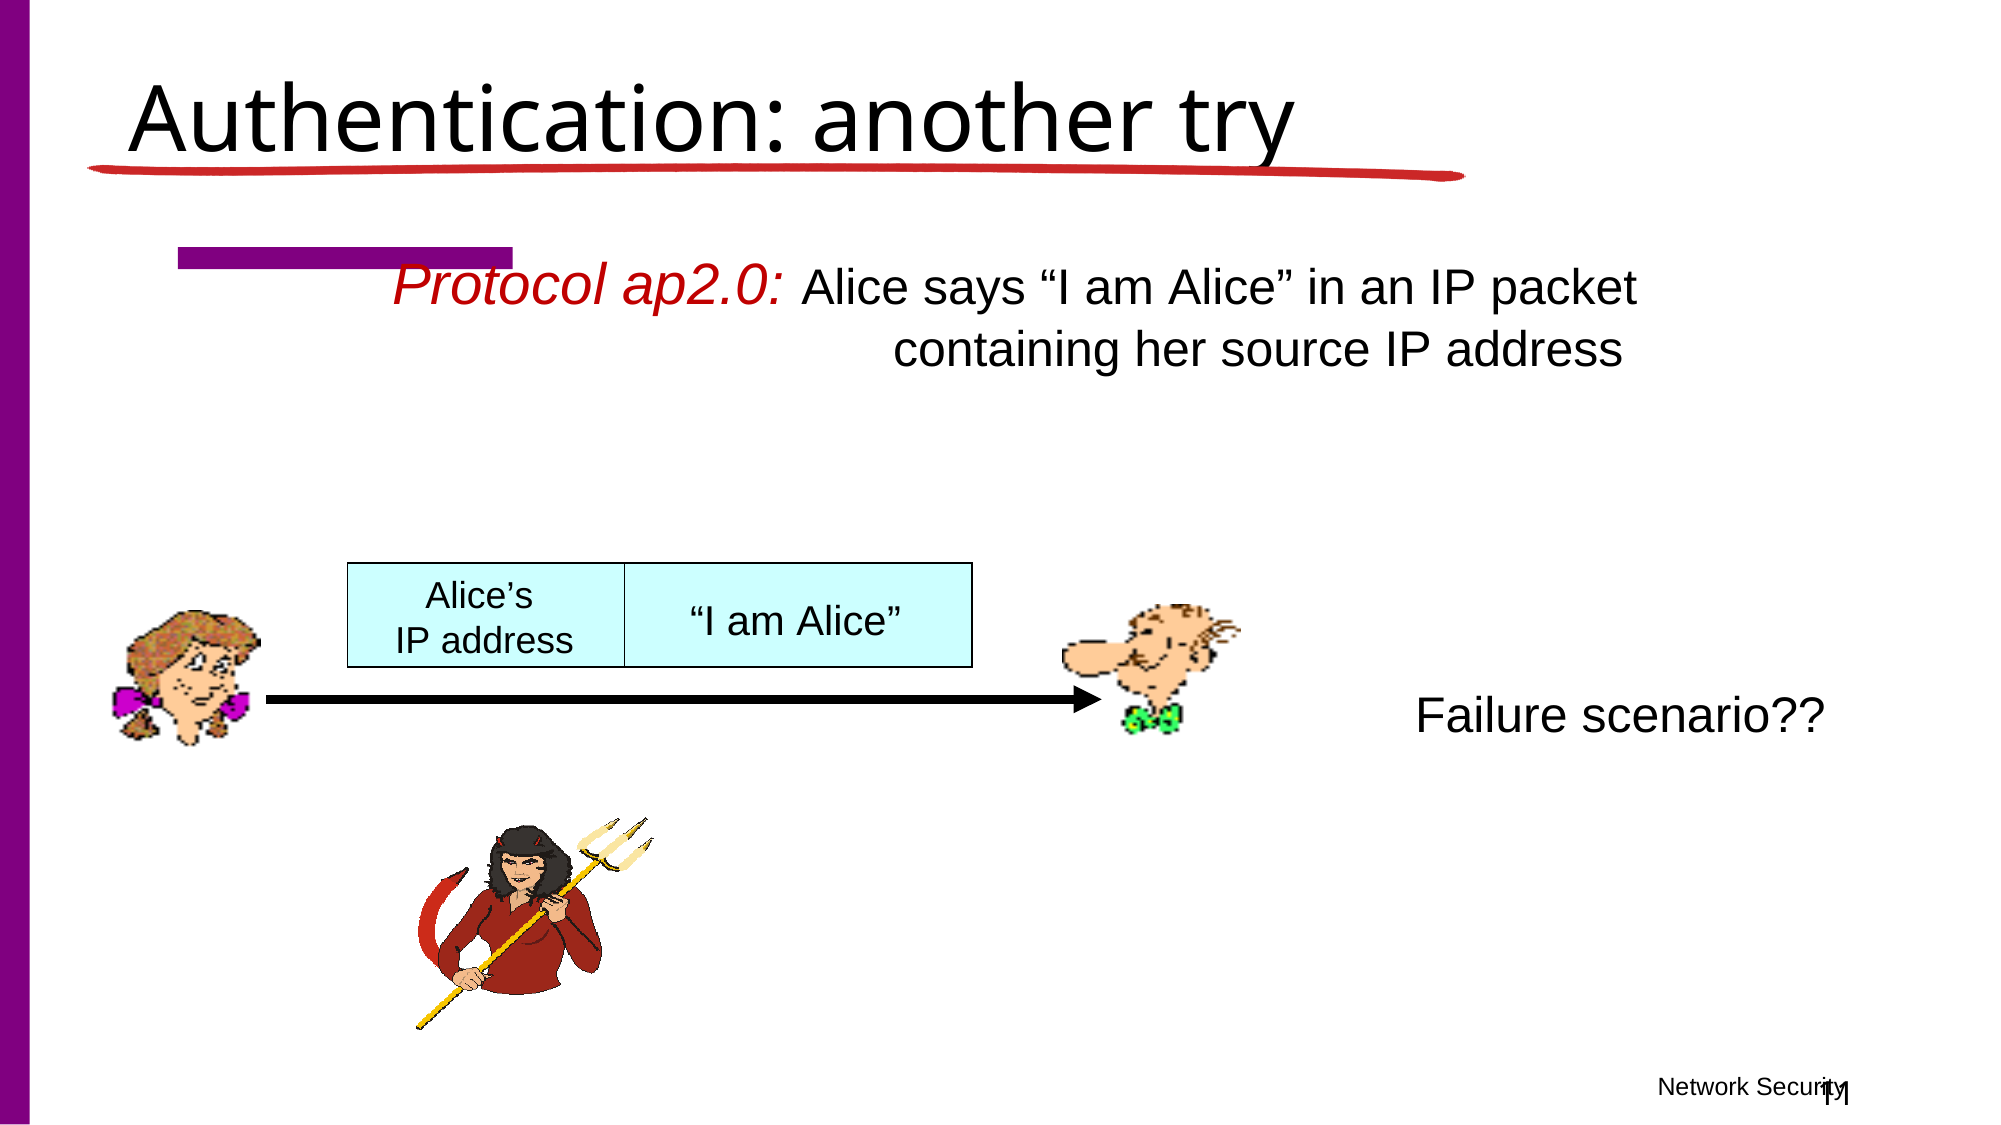

# Authentication: another try
Protocol ap2.0: Alice says “I am Alice” in an IP packet
containing her source IP address
Alice’s
IP address
“I am Alice”
Failure scenario??
Network Security